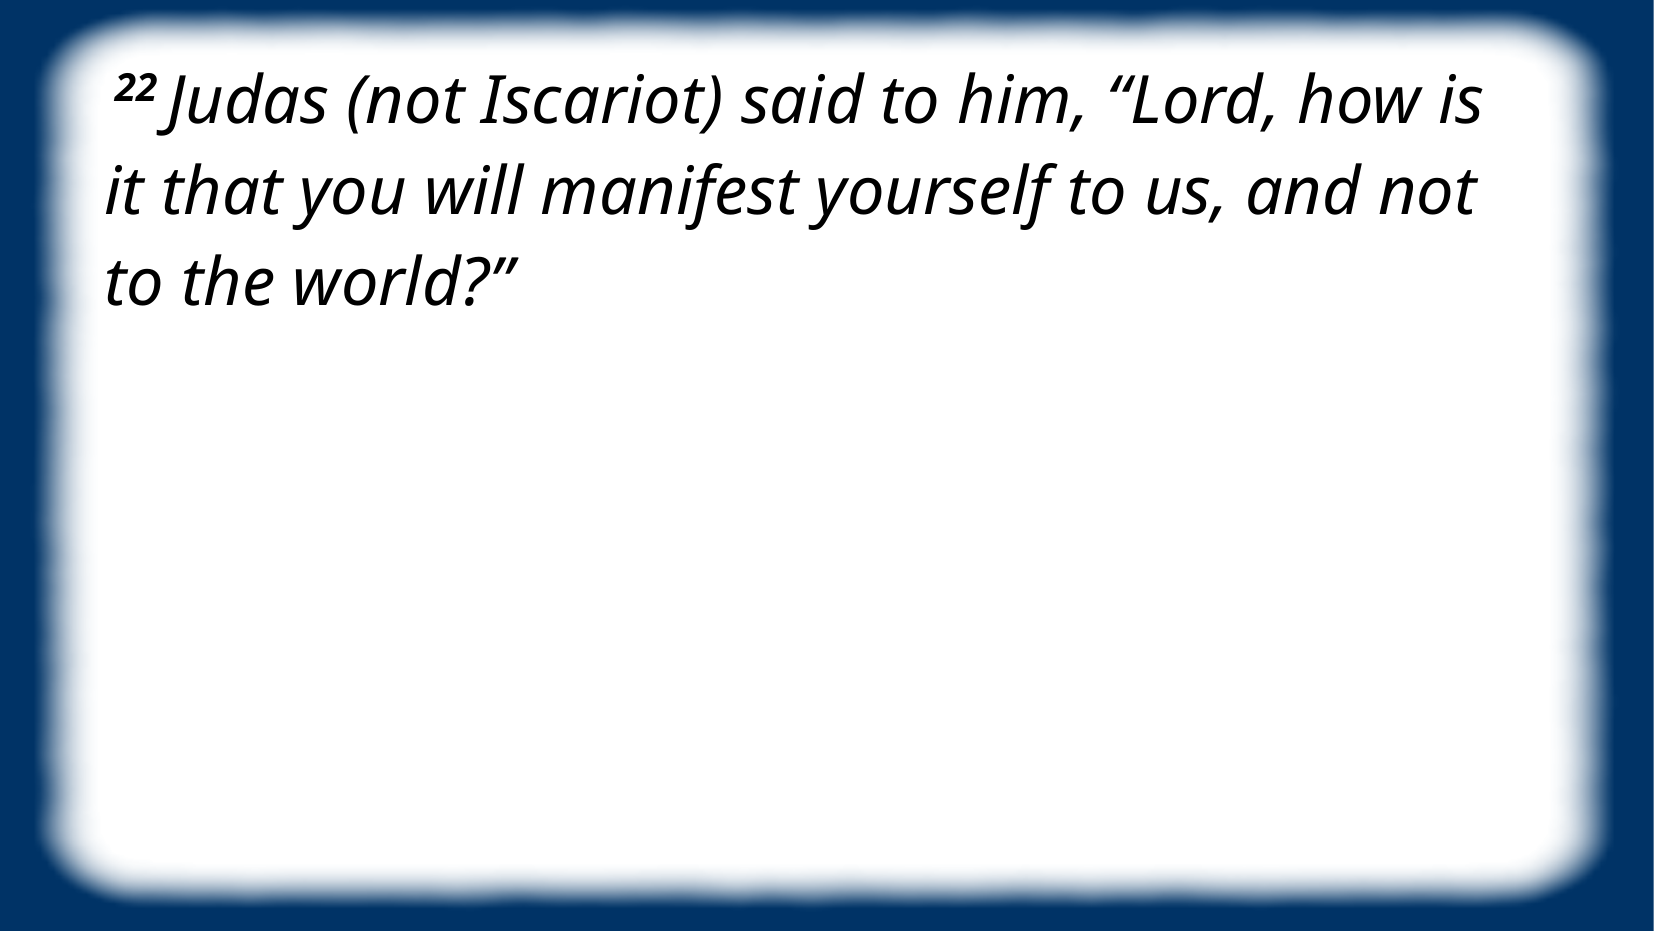

22 Judas (not Iscariot) said to him, “Lord, how is it that you will manifest yourself to us, and not to the world?”